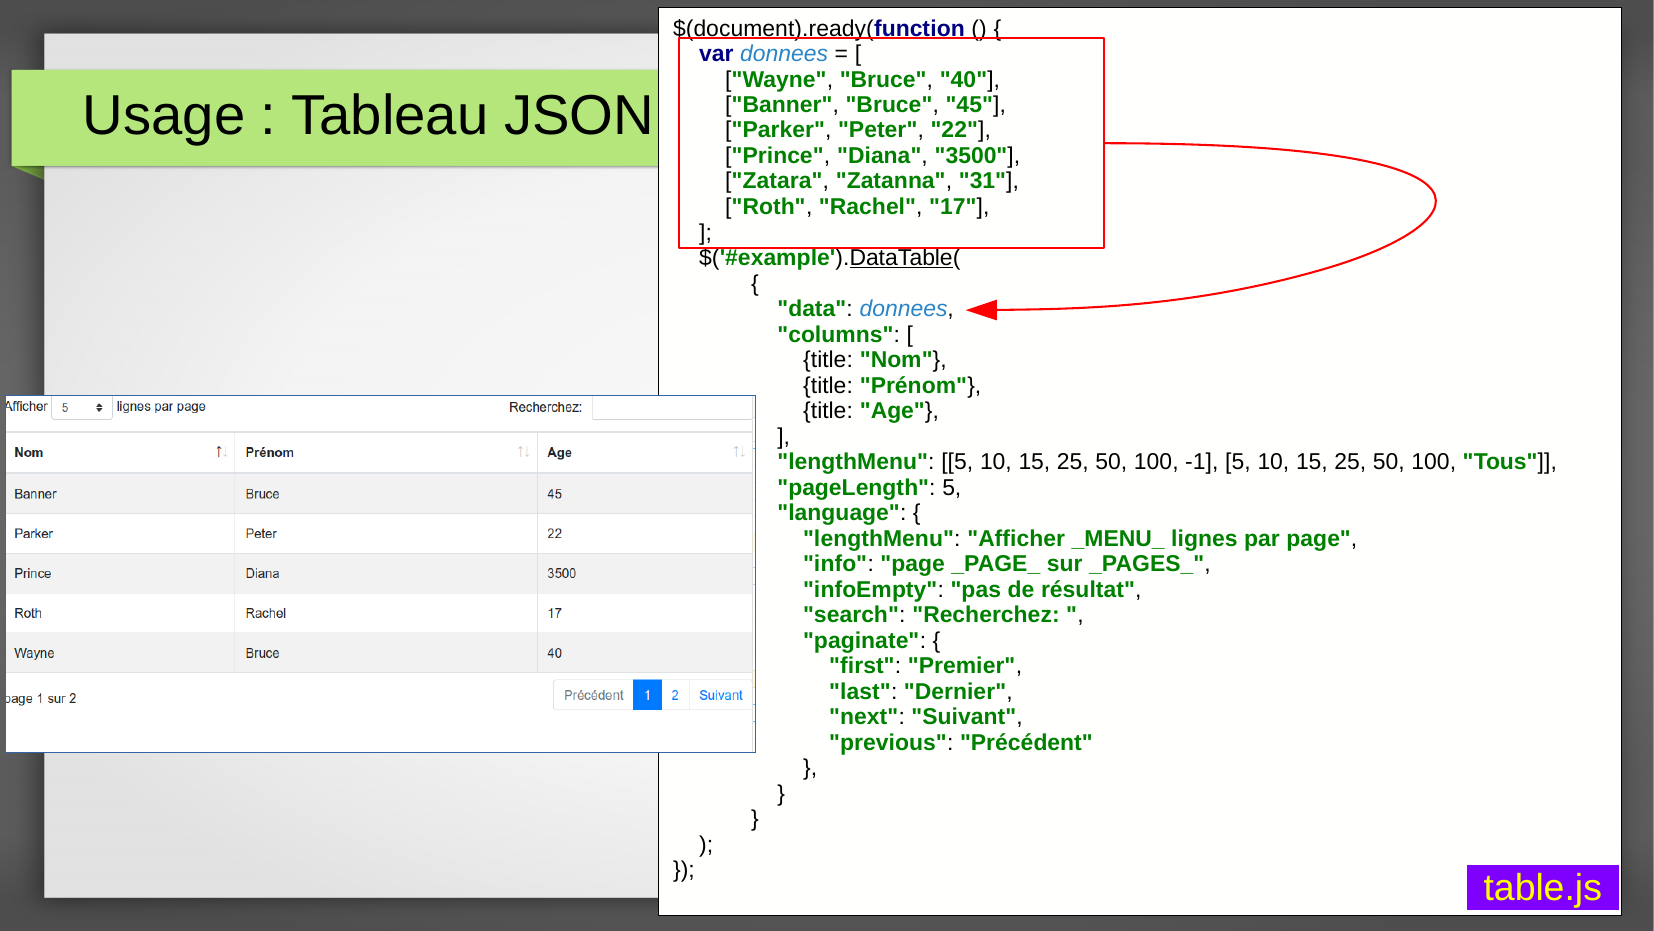

$(document).ready(function () {
 var donnees = [
 ["Wayne", "Bruce", "40"],
 ["Banner", "Bruce", "45"],
 ["Parker", "Peter", "22"],
 ["Prince", "Diana", "3500"],
 ["Zatara", "Zatanna", "31"],
 ["Roth", "Rachel", "17"],
 ];
 $('#example').DataTable(
 {
 "data": donnees,
 "columns": [
 {title: "Nom"},
 {title: "Prénom"},
 {title: "Age"},
 ],
 "lengthMenu": [[5, 10, 15, 25, 50, 100, -1], [5, 10, 15, 25, 50, 100, "Tous"]],
 "pageLength": 5,
 "language": {
 "lengthMenu": "Afficher _MENU_ lignes par page",
 "info": "page _PAGE_ sur _PAGES_",
 "infoEmpty": "pas de résultat",
 "search": "Recherchez: ",
 "paginate": {
 "first": "Premier",
 "last": "Dernier",
 "next": "Suivant",
 "previous": "Précédent"
 },
 }
 }
 );
});
table.js
# Usage : Tableau JSON
11